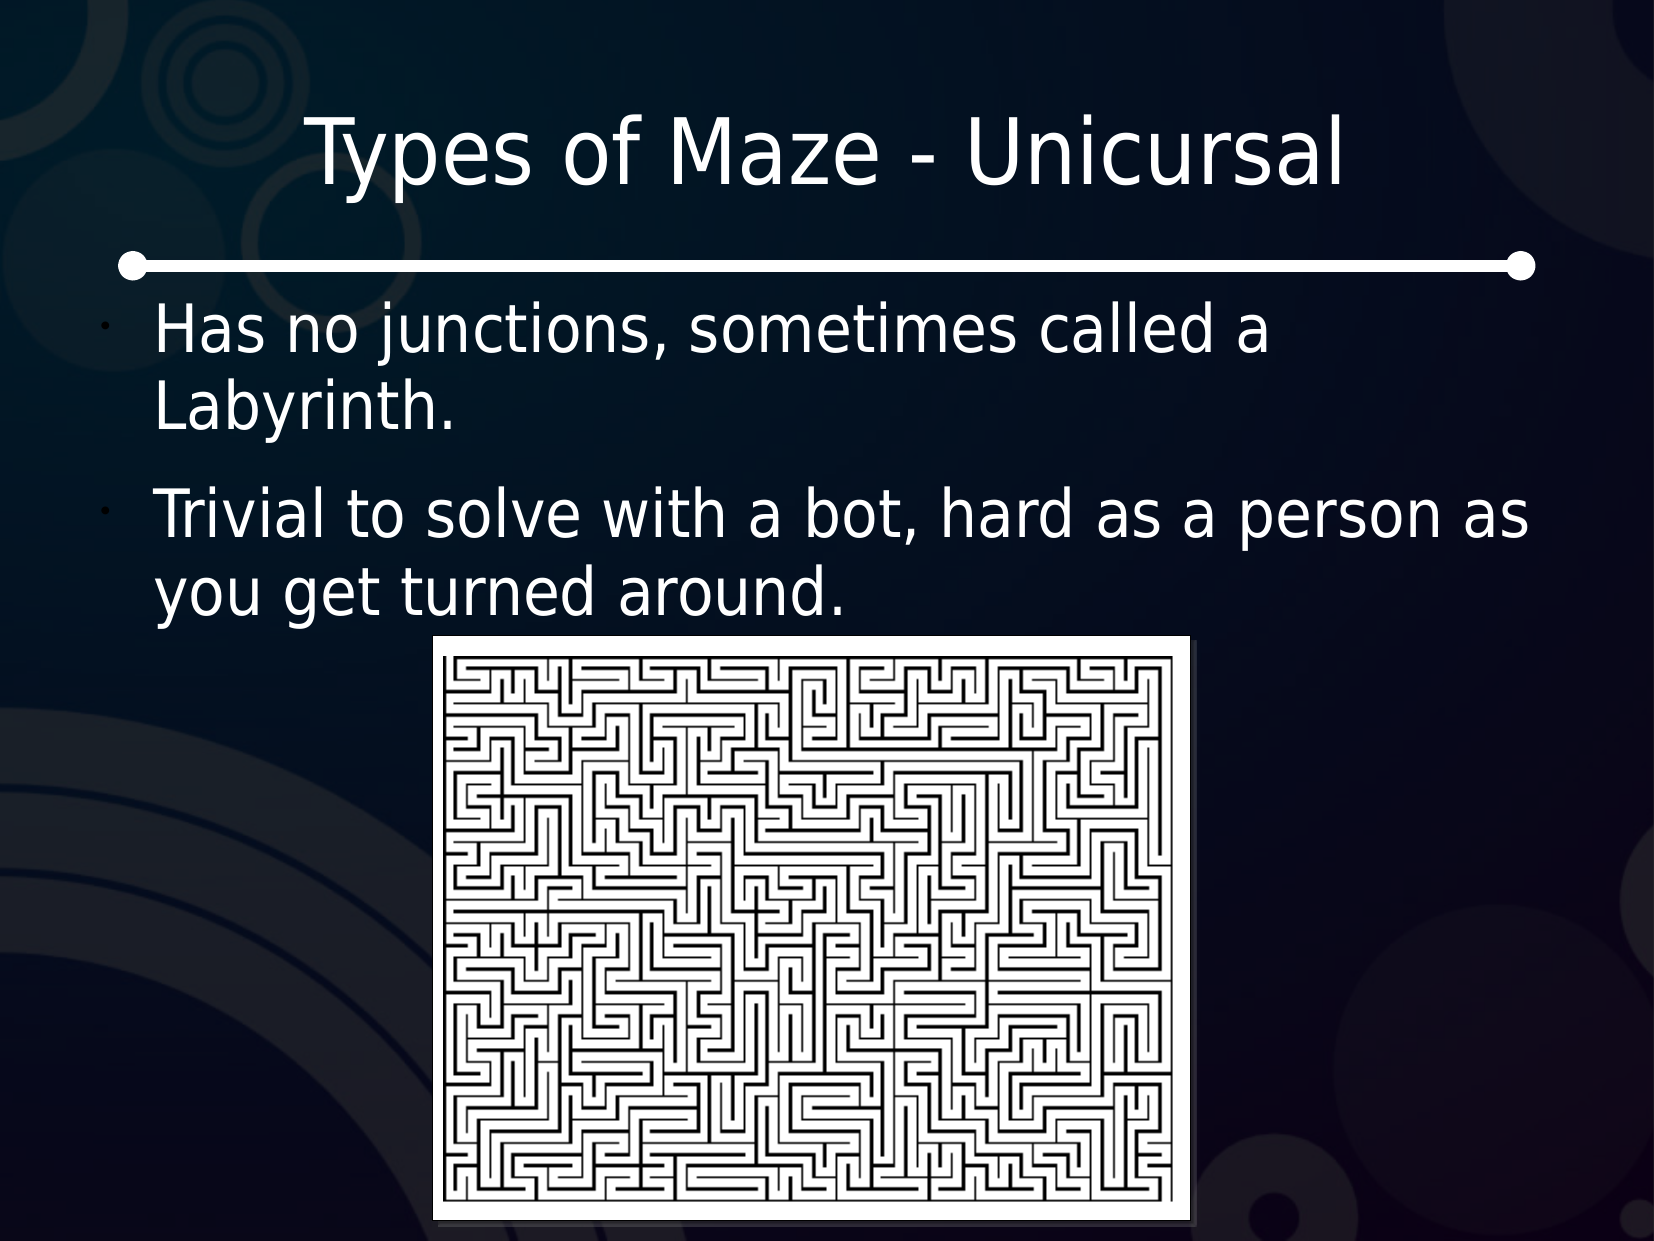

# Types of Maze - Unicursal
Has no junctions, sometimes called a Labyrinth.
Trivial to solve with a bot, hard as a person as you get turned around.